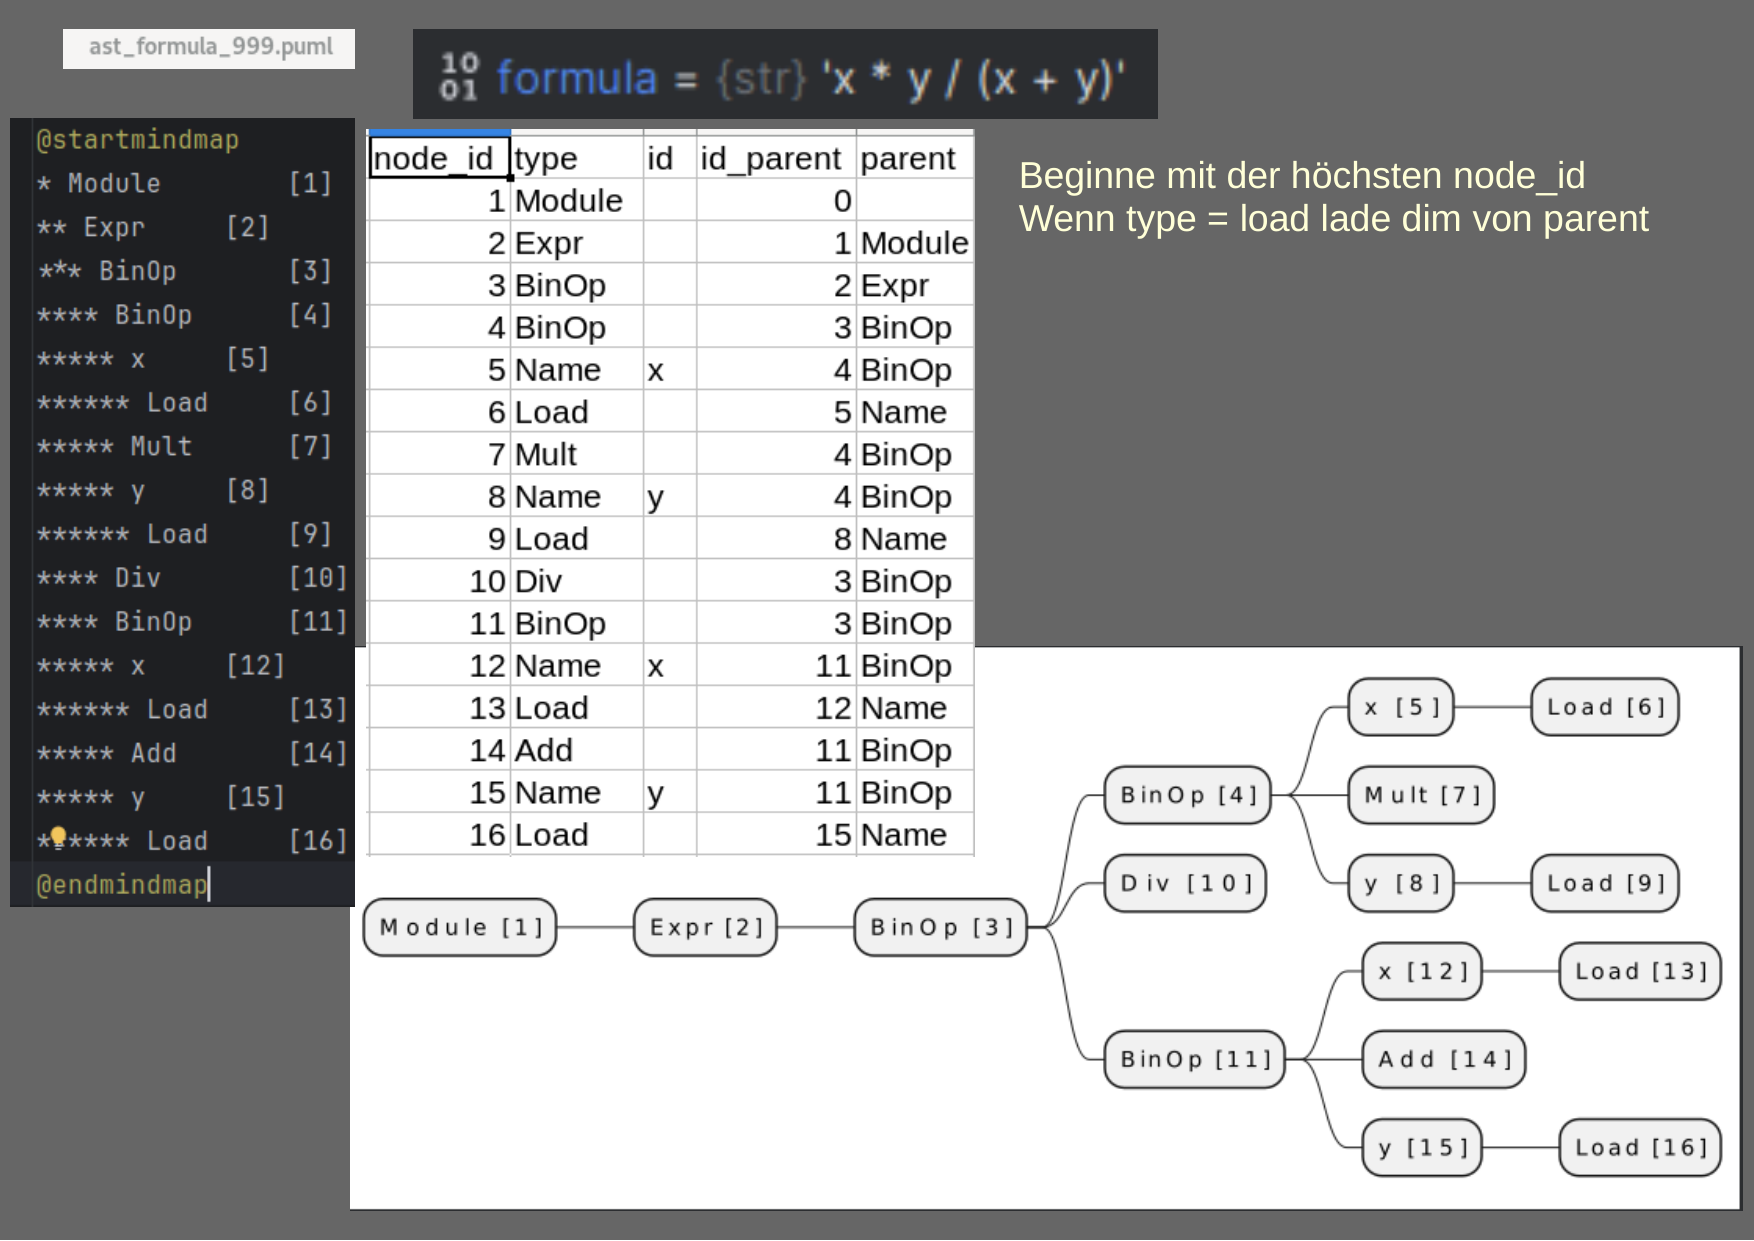

Beginne mit der höchsten node_id
Wenn type = load lade dim von parent